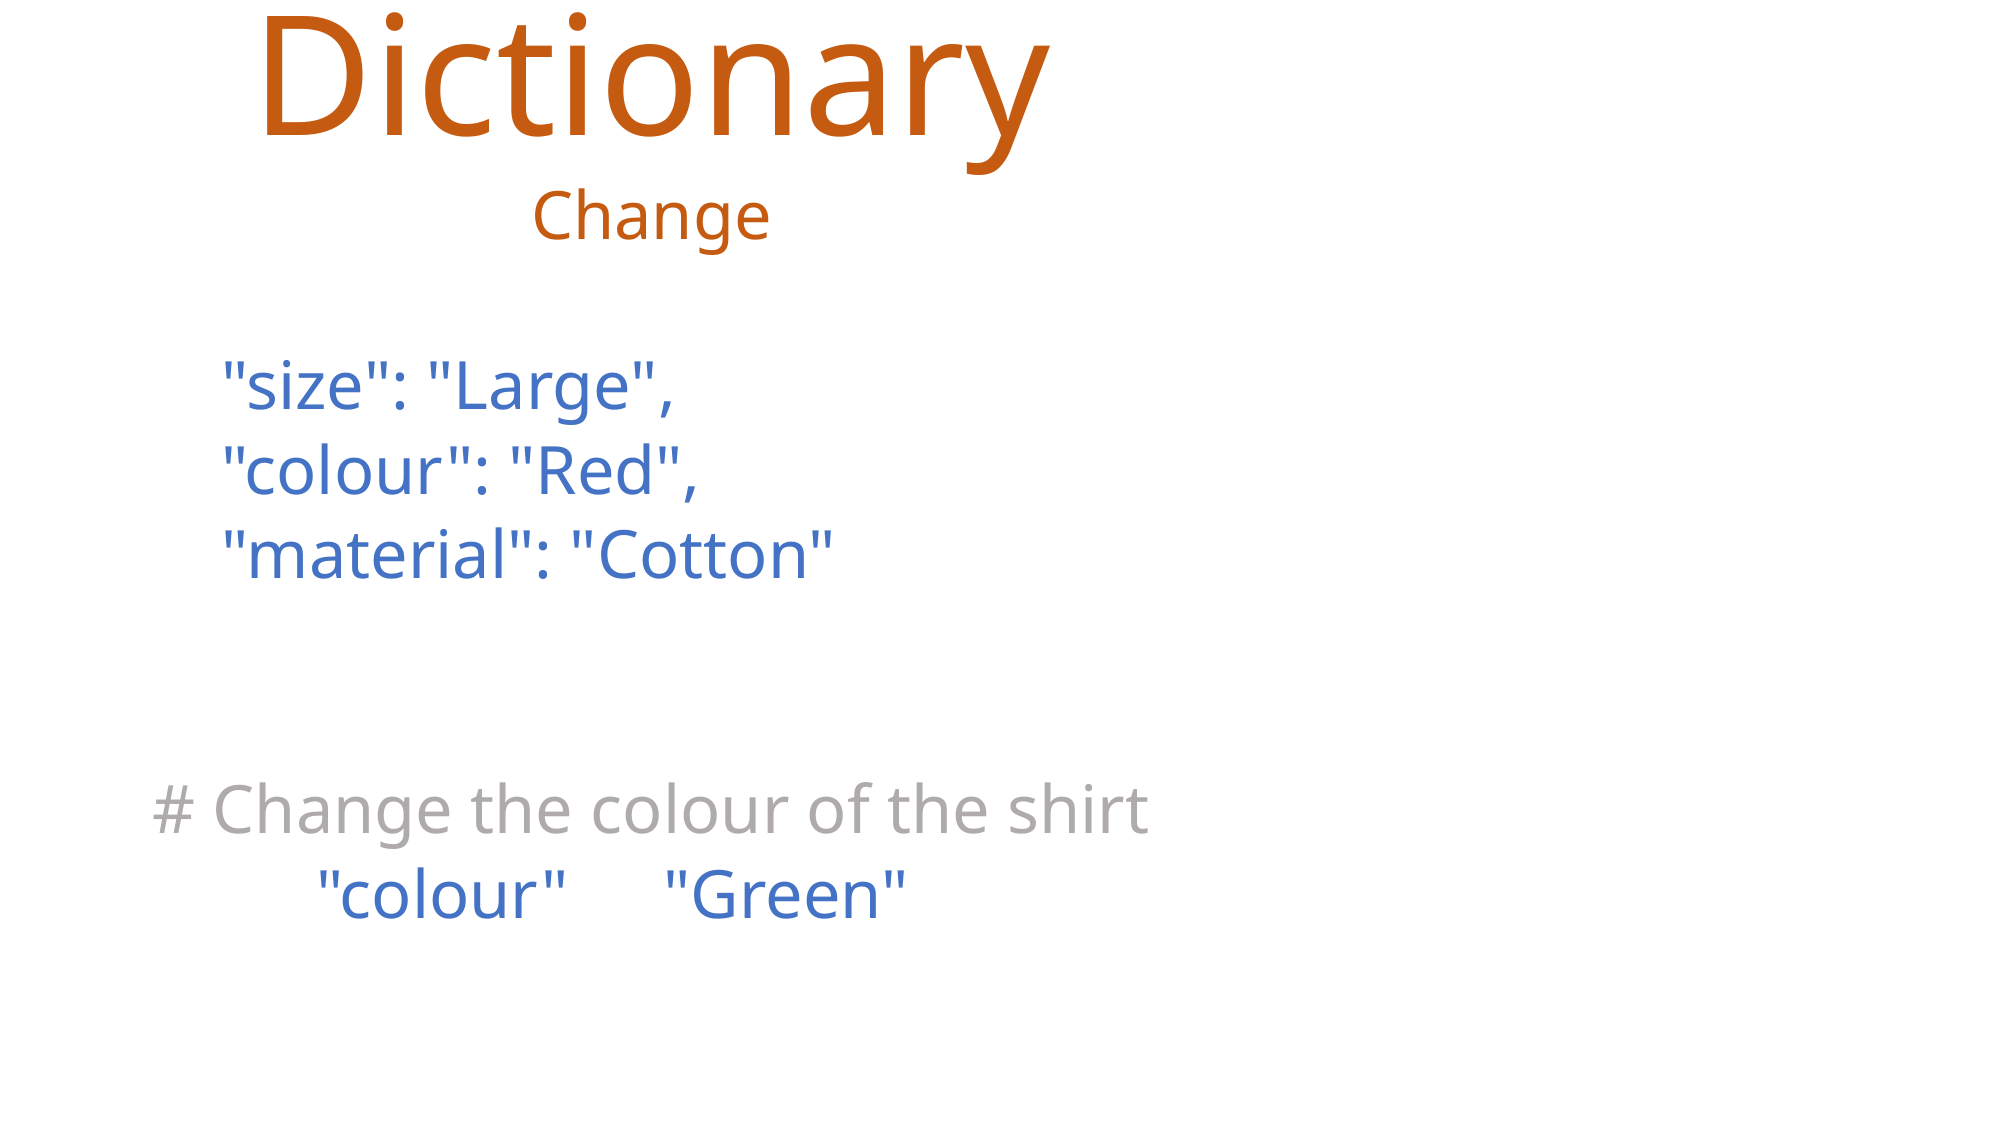

# Dictionary
Change
shirt = {
 "size": "Large",
 "colour": "Red",
 "material": "Cotton"
}
# Change the colour of the shirt
shirt["colour"] = "Green"